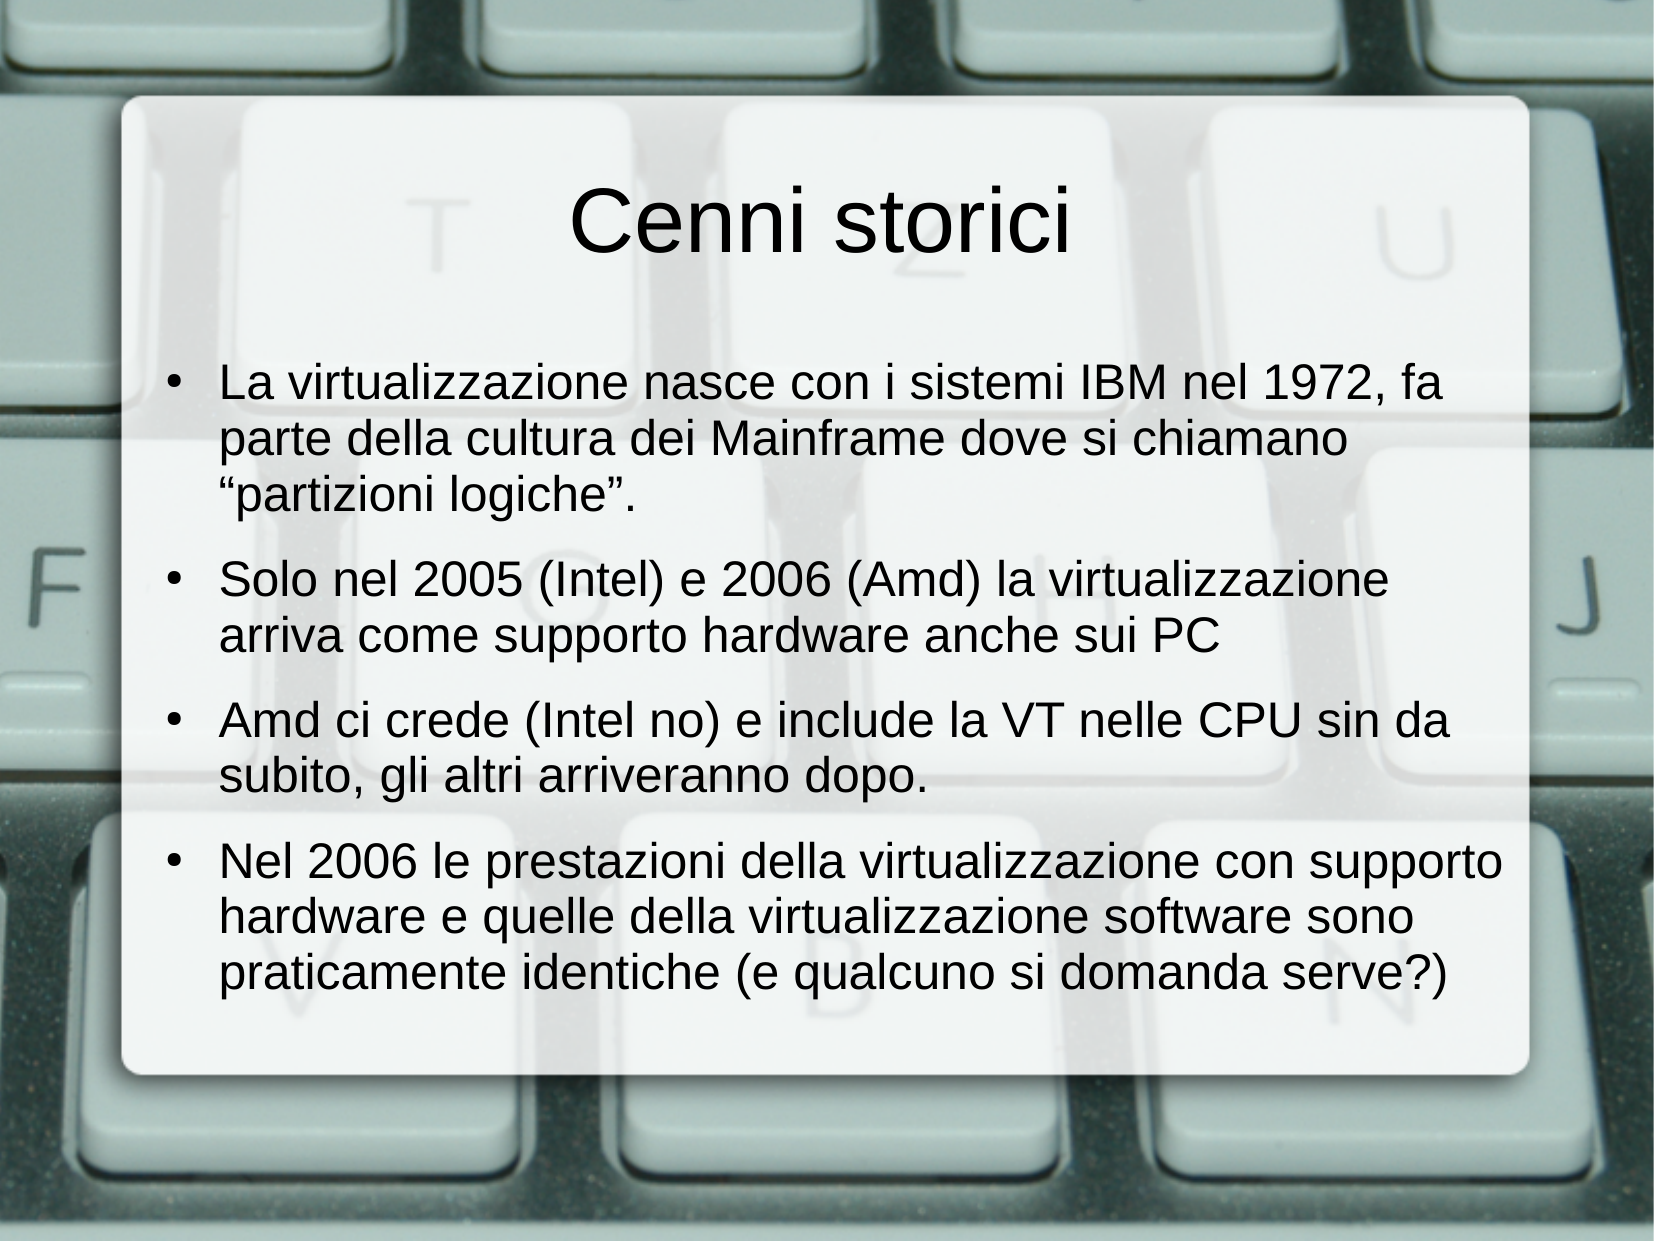

# Cenni storici
La virtualizzazione nasce con i sistemi IBM nel 1972, fa parte della cultura dei Mainframe dove si chiamano “partizioni logiche”.
Solo nel 2005 (Intel) e 2006 (Amd) la virtualizzazione arriva come supporto hardware anche sui PC
Amd ci crede (Intel no) e include la VT nelle CPU sin da subito, gli altri arriveranno dopo.
Nel 2006 le prestazioni della virtualizzazione con supporto hardware e quelle della virtualizzazione software sono praticamente identiche (e qualcuno si domanda serve?)